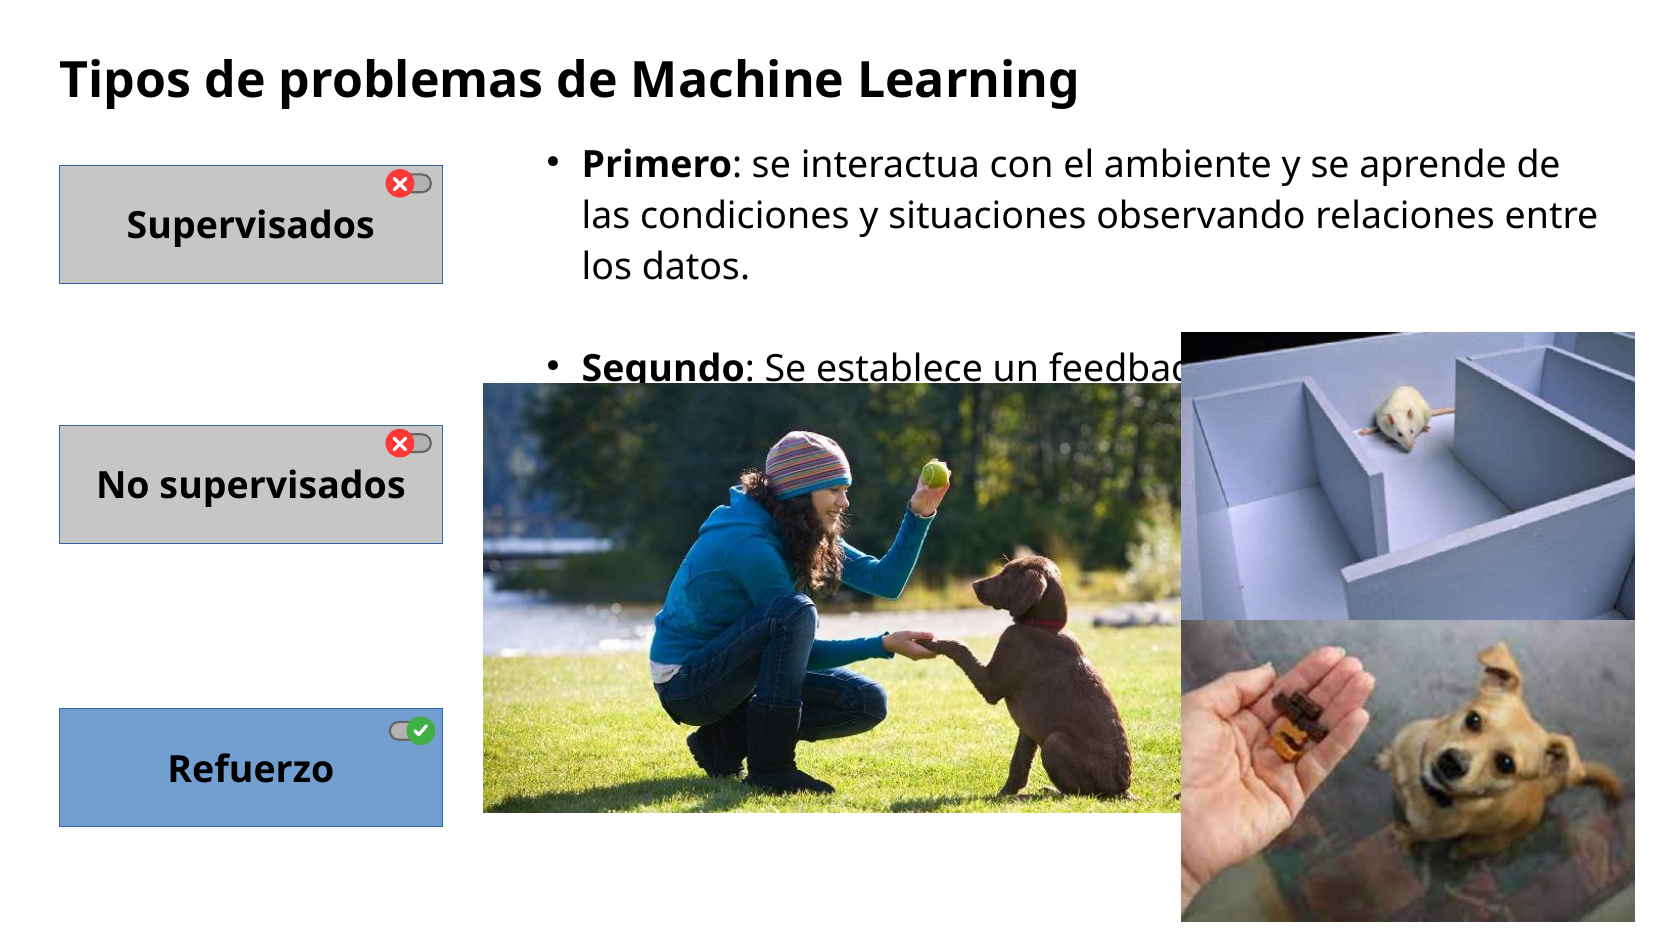

Tipos de problemas de Machine Learning
Primero: se interactua con el ambiente y se aprende de las condiciones y situaciones observando relaciones entre los datos.
Segundo: Se establece un feedback de acuerdo a un reforzamiento positivo o uno negativo
Supervisados
No supervisados
Refuerzo